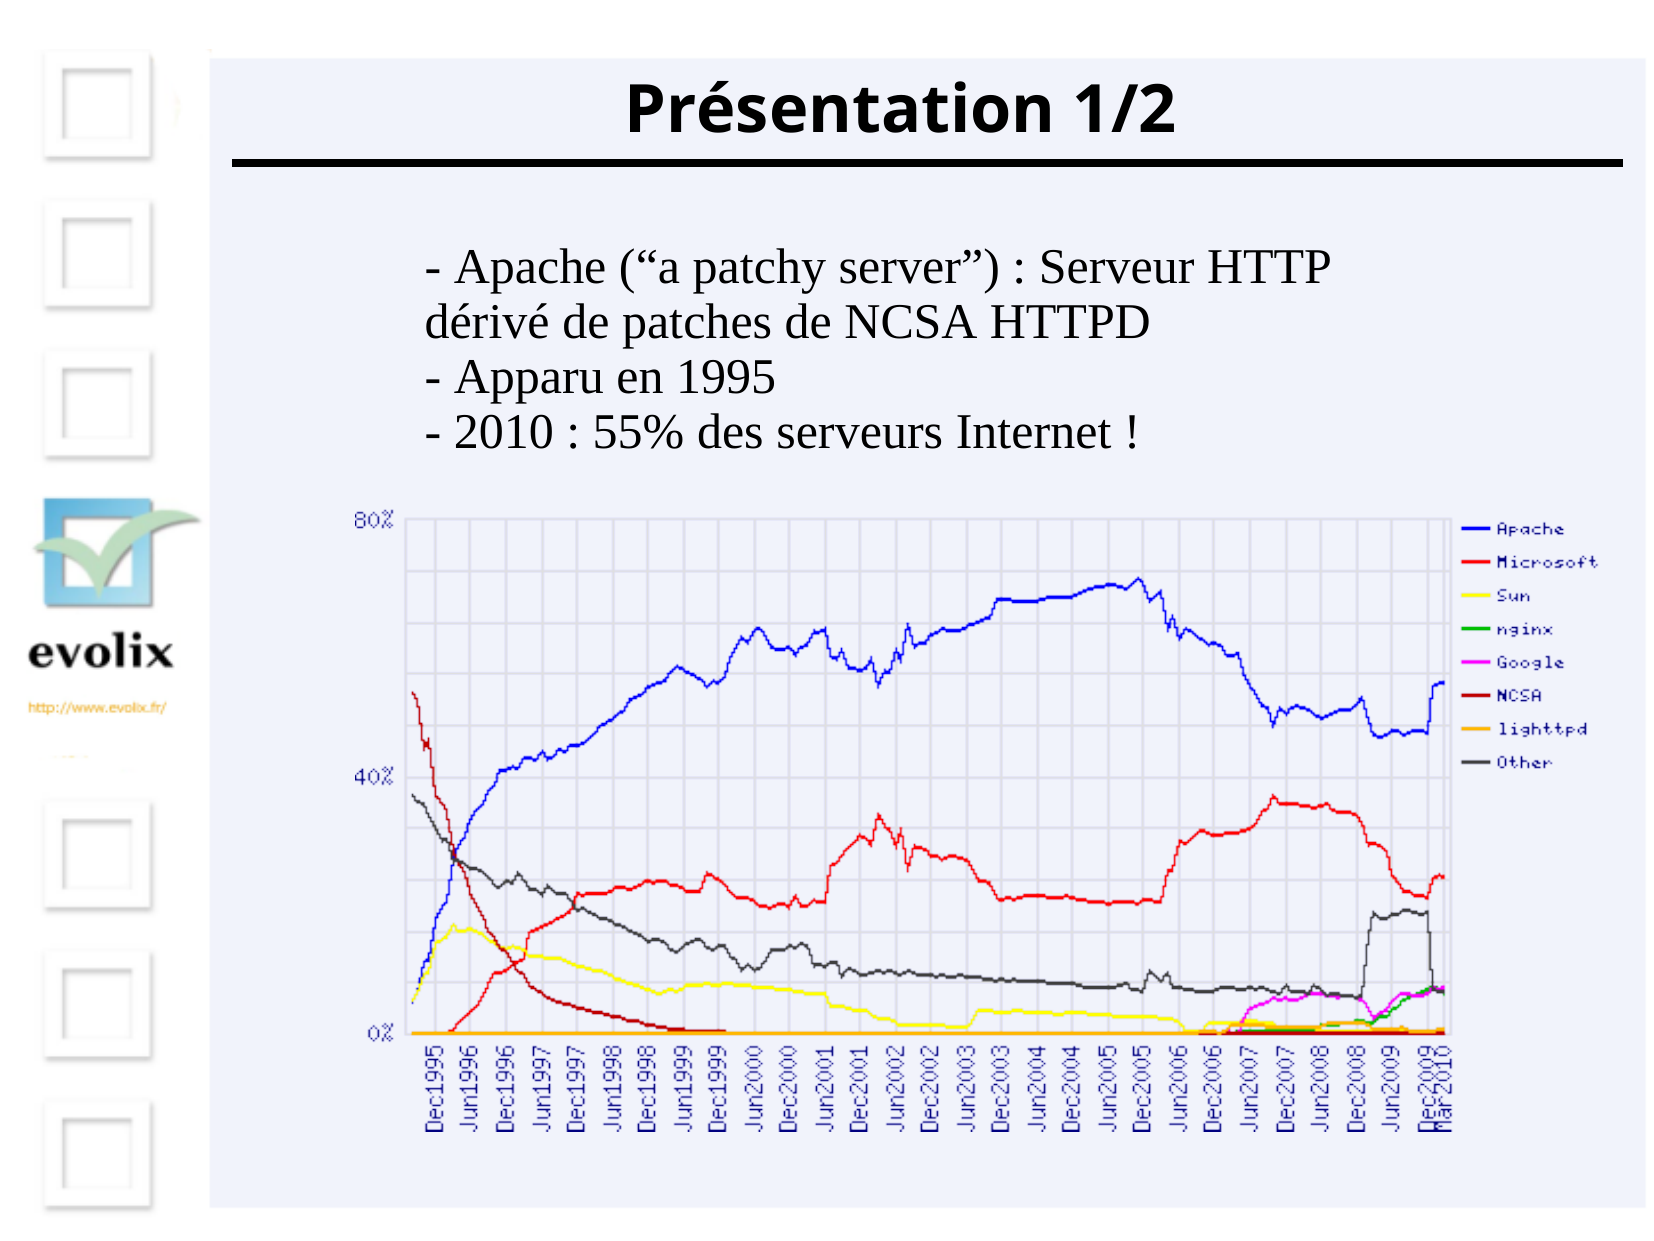

# Présentation 1/2
- Apache (“a patchy server”) : Serveur HTTP dérivé de patches de NCSA HTTPD
- Apparu en 1995
- 2010 : 55% des serveurs Internet !